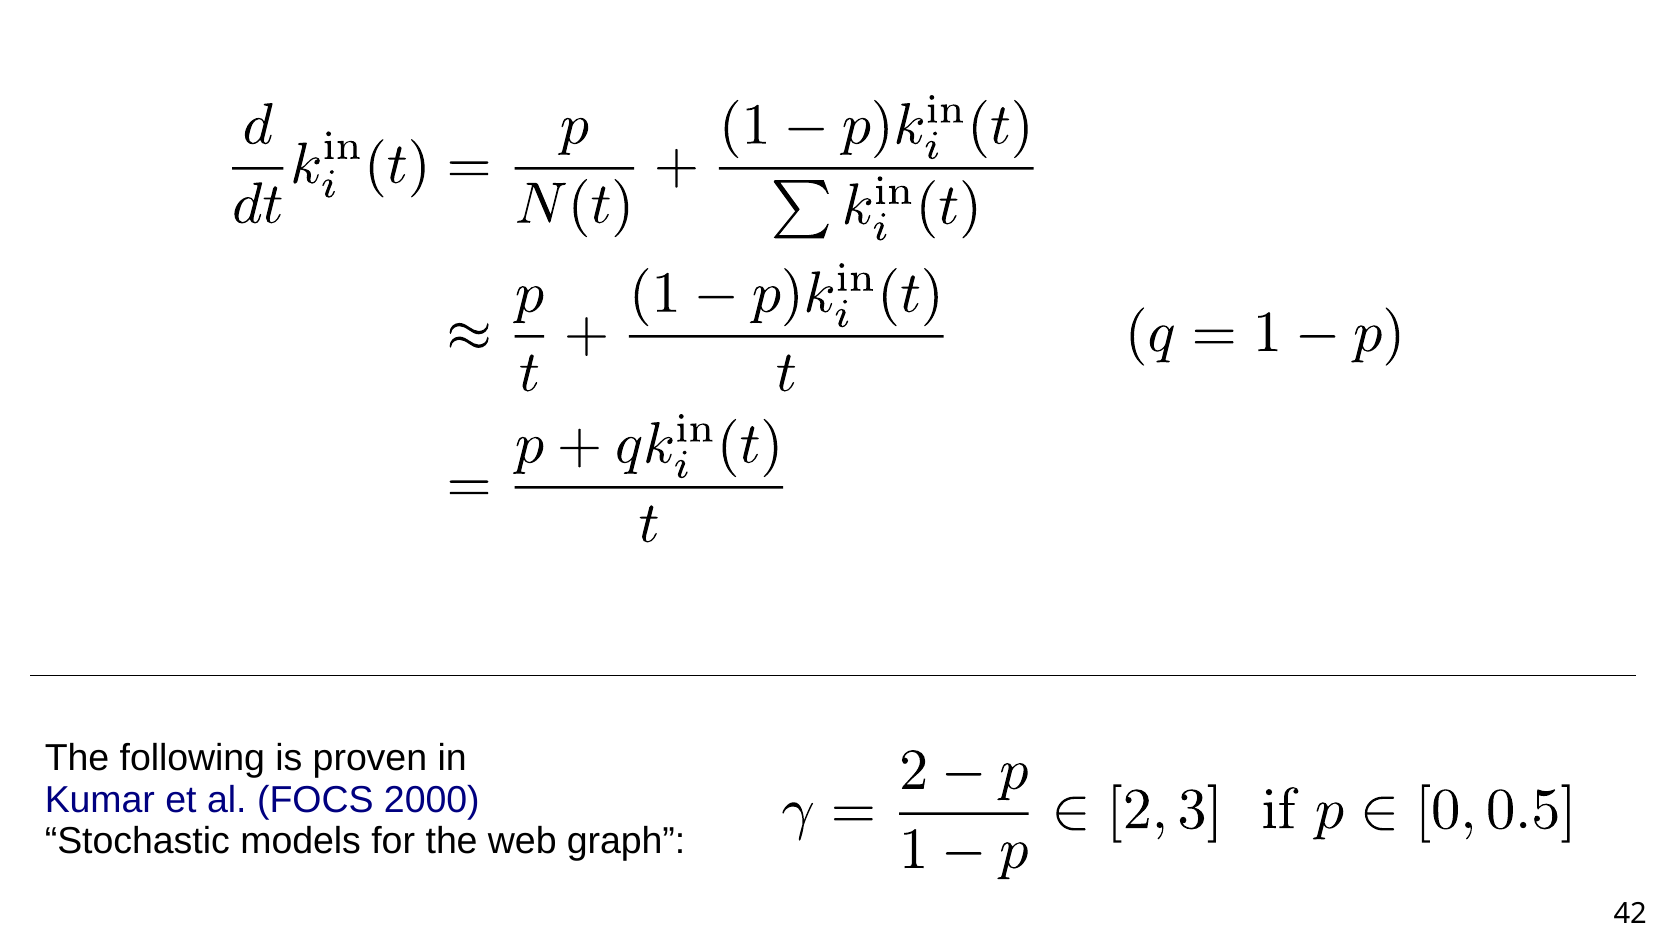

The following is proven in
Kumar et al. (FOCS 2000)
“Stochastic models for the web graph”:
42